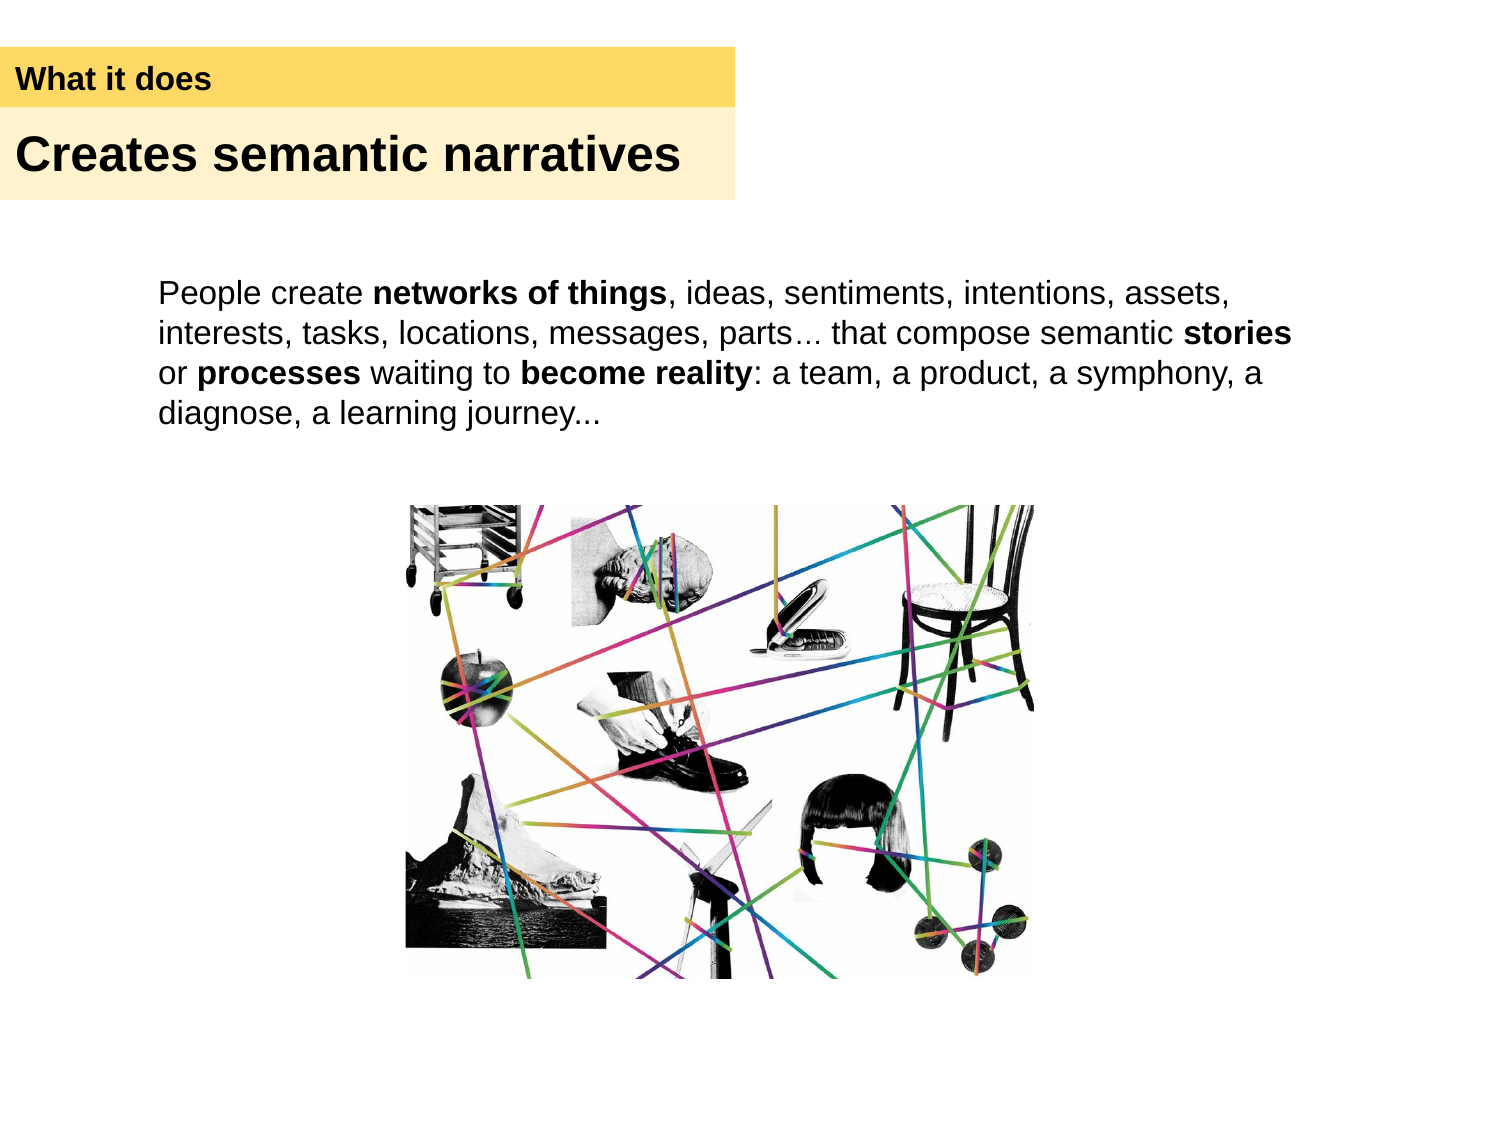

What it does
Creates semantic narratives
People create networks of things, ideas, sentiments, intentions, assets, interests, tasks, locations, messages, parts… that compose semantic stories or processes waiting to become reality: a team, a product, a symphony, a diagnose, a learning journey...